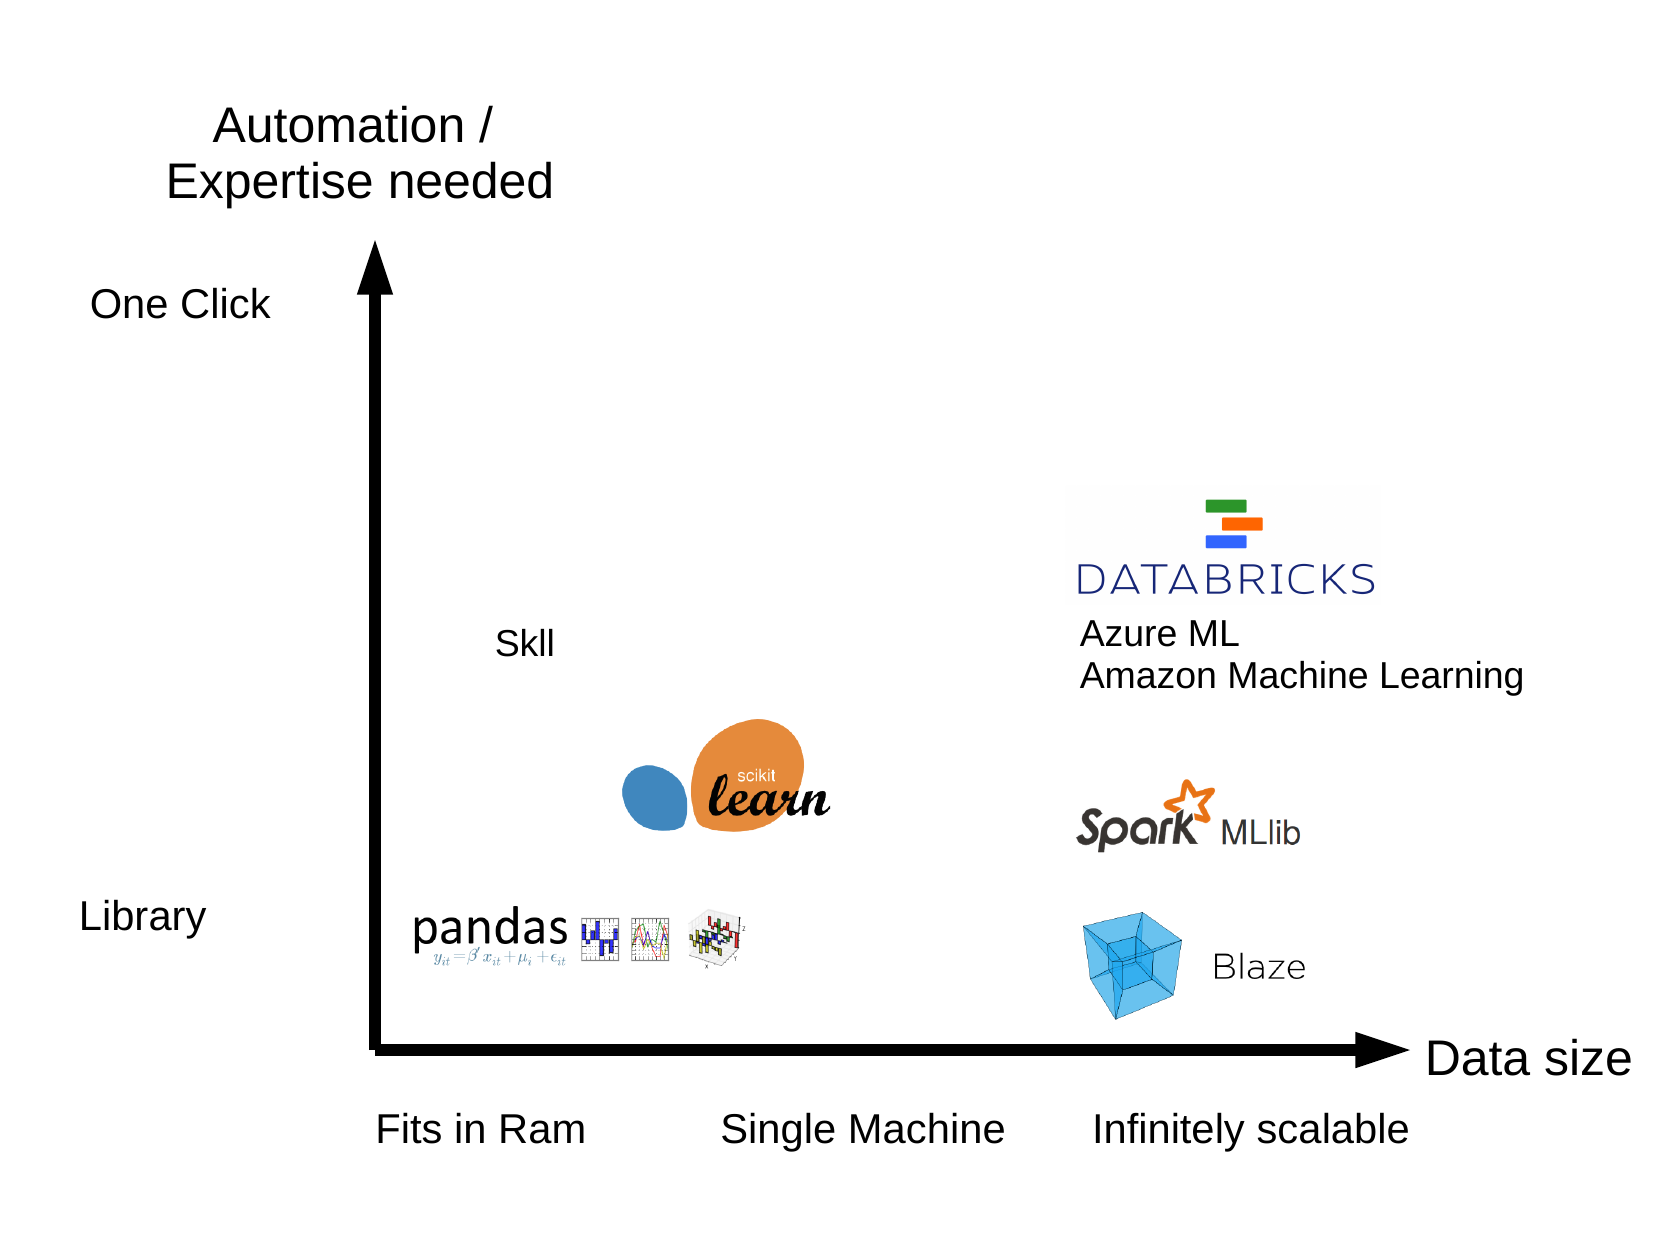

Automation /
Expertise needed
One Click
Azure ML
Amazon Machine Learning
Skll
Library
Data size
Fits in Ram
Single Machine
Infinitely scalable